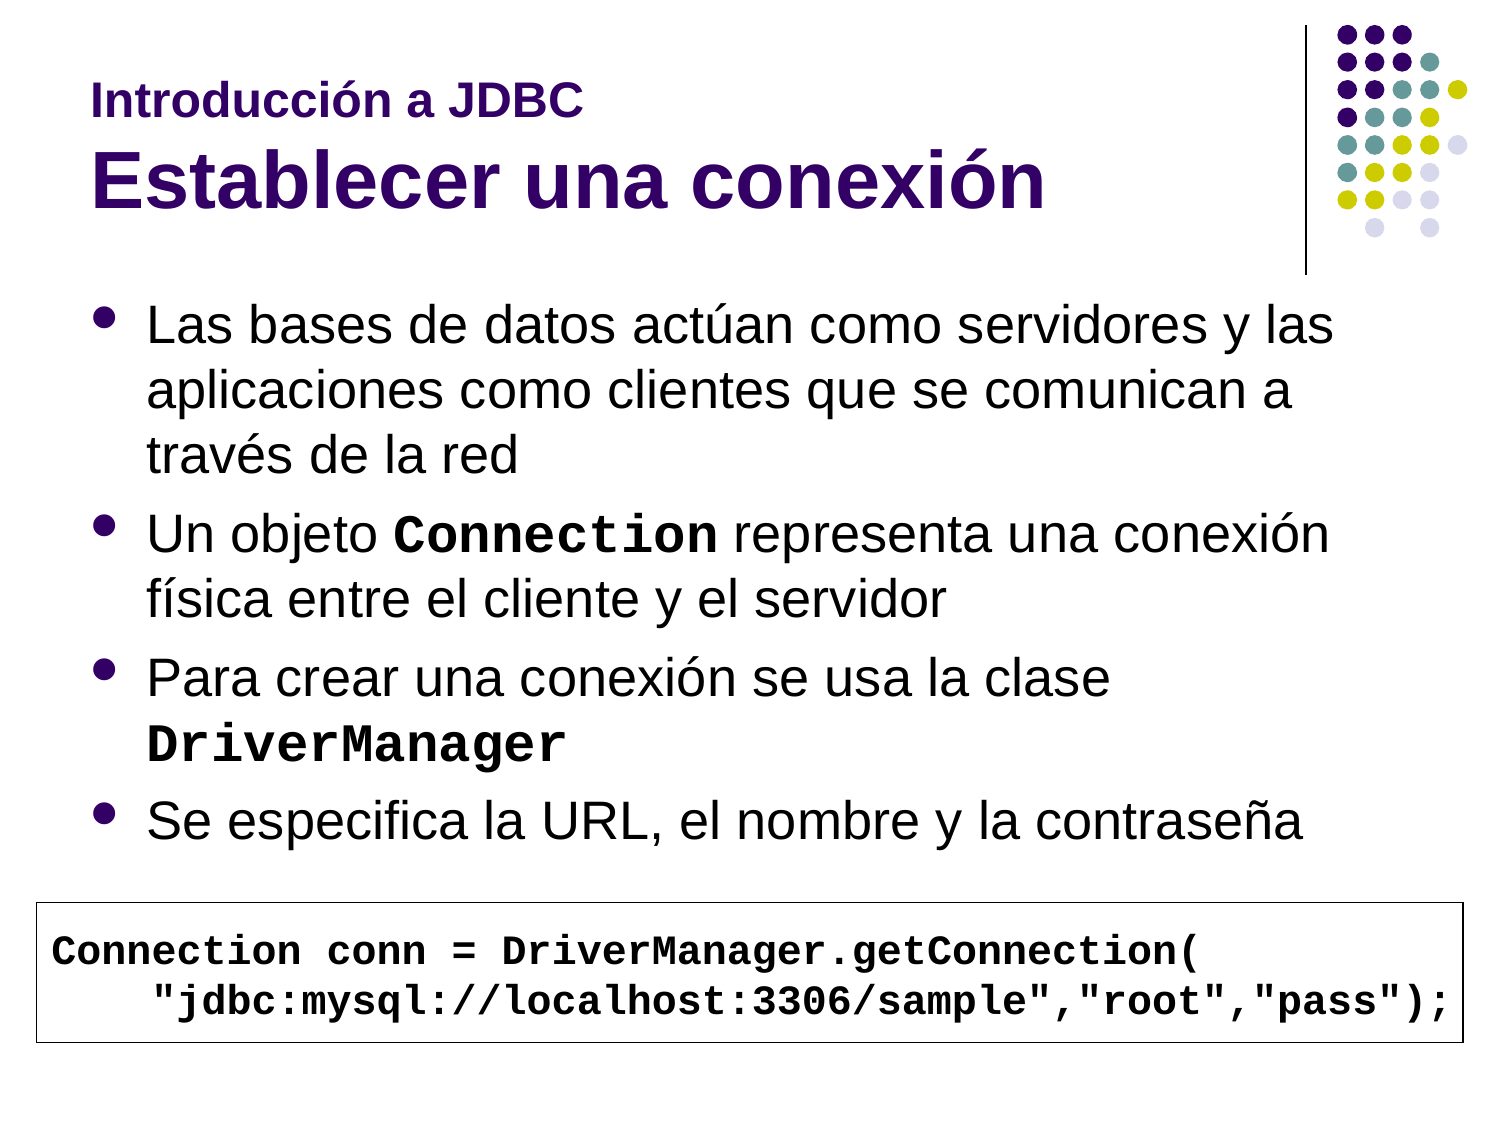

# Introducción a JDBC Establecer una conexión
Las bases de datos actúan como servidores y las aplicaciones como clientes que se comunican a través de la red
Un objeto Connection representa una conexión física entre el cliente y el servidor
Para crear una conexión se usa la clase DriverManager
Se especifica la URL, el nombre y la contraseña
Connection conn = DriverManager.getConnection(
 "jdbc:mysql://localhost:3306/sample","root","pass");